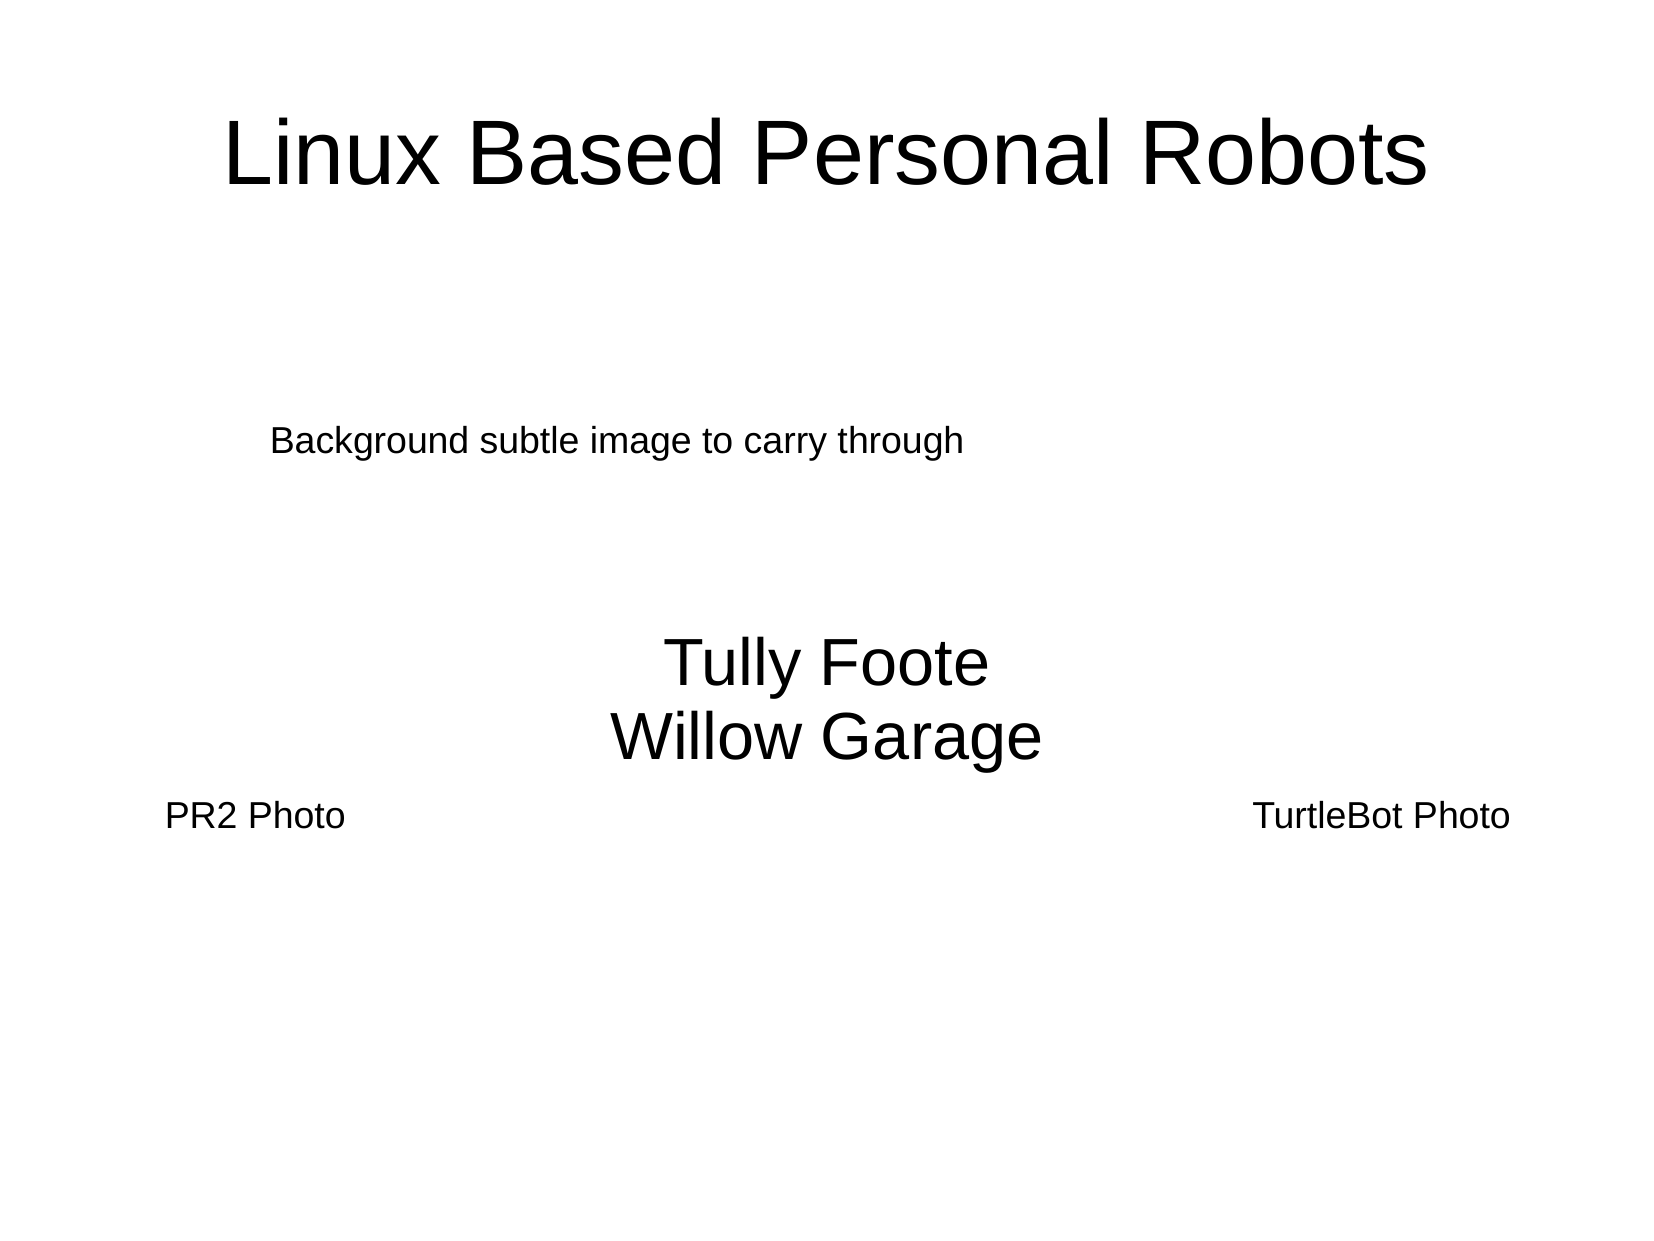

# Linux Based Personal Robots
Tully Foote
Willow Garage
Background subtle image to carry through
PR2 Photo
TurtleBot Photo